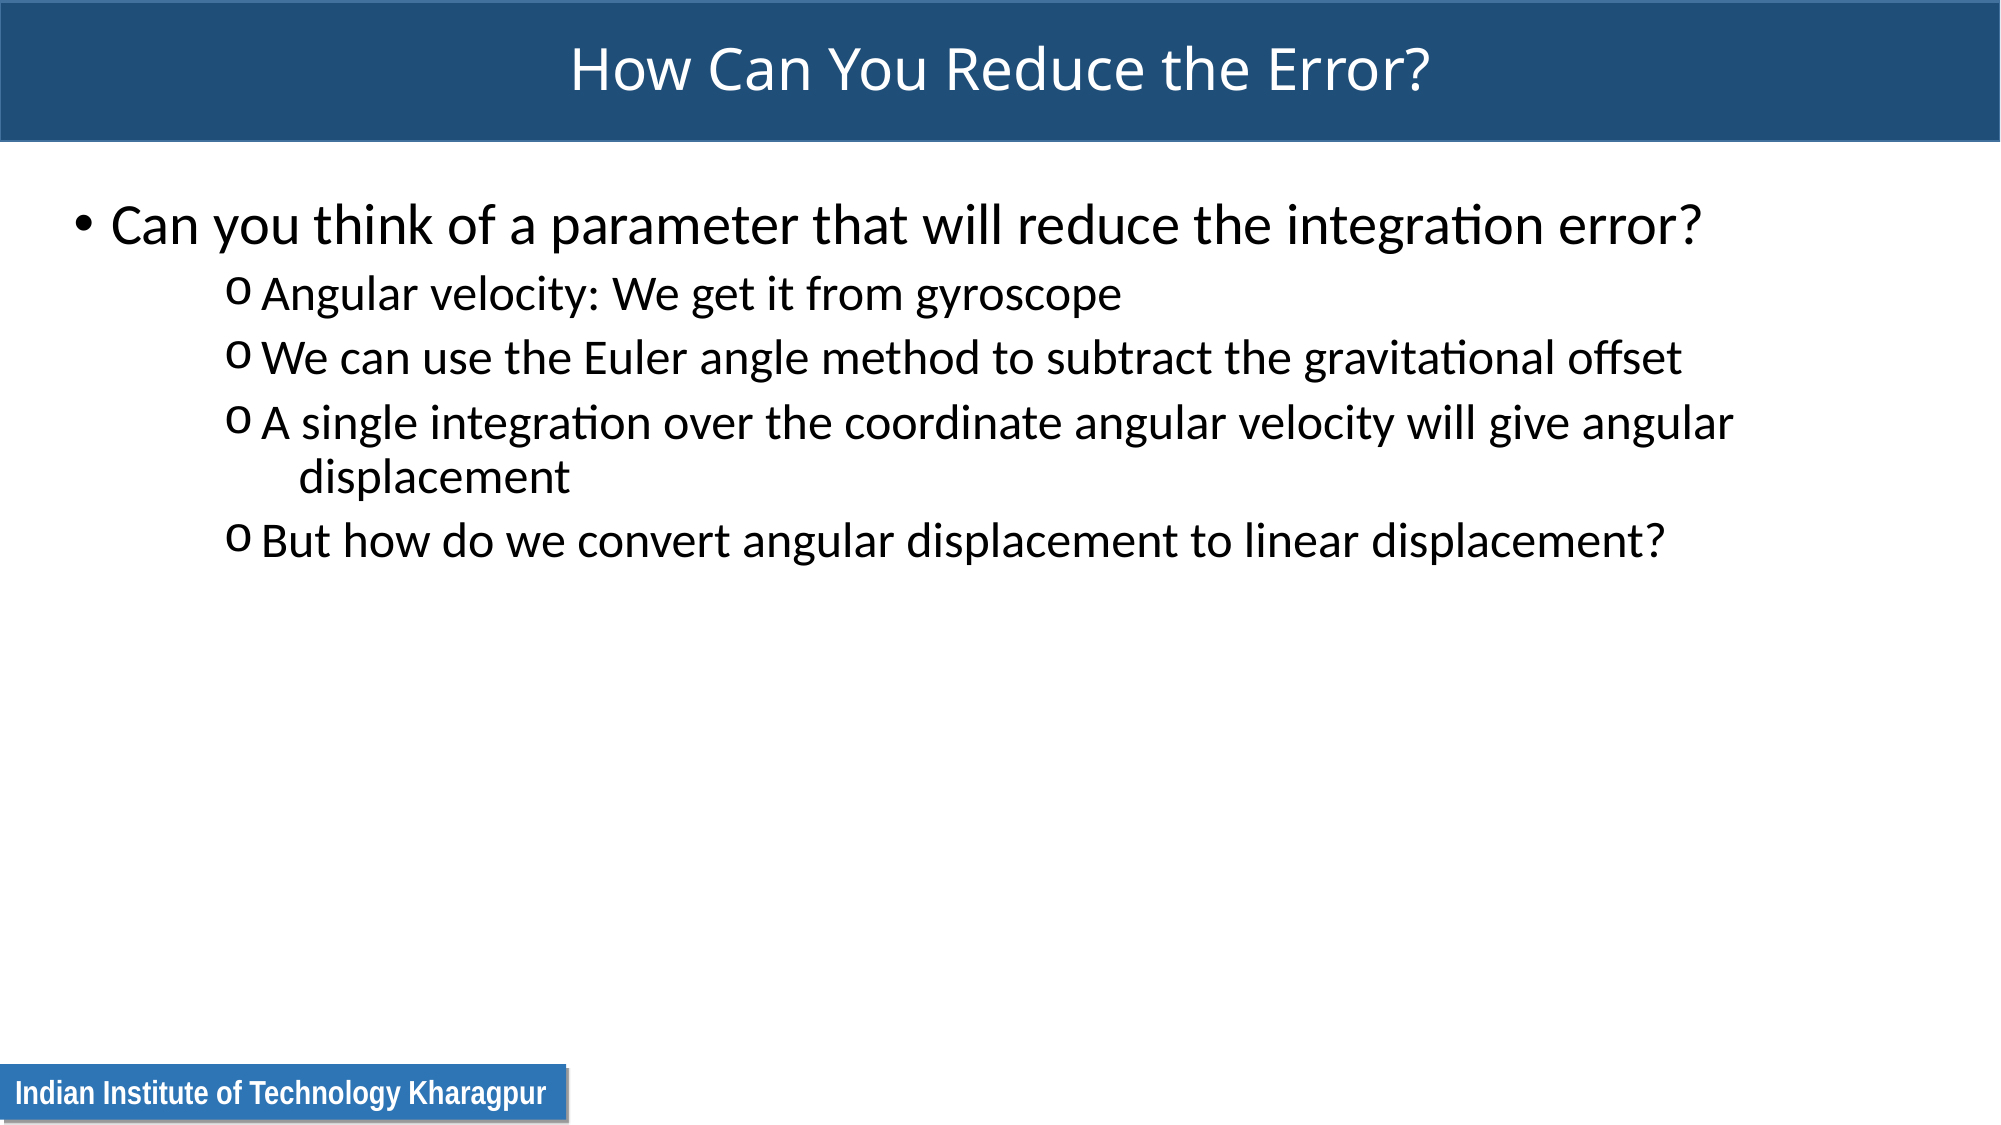

How Can You Reduce the Error?
# Can you think of a parameter that will reduce the integration error?
Angular velocity: We get it from gyroscope
We can use the Euler angle method to subtract the gravitational offset
A single integration over the coordinate angular velocity will give angular displacement
But how do we convert angular displacement to linear displacement?